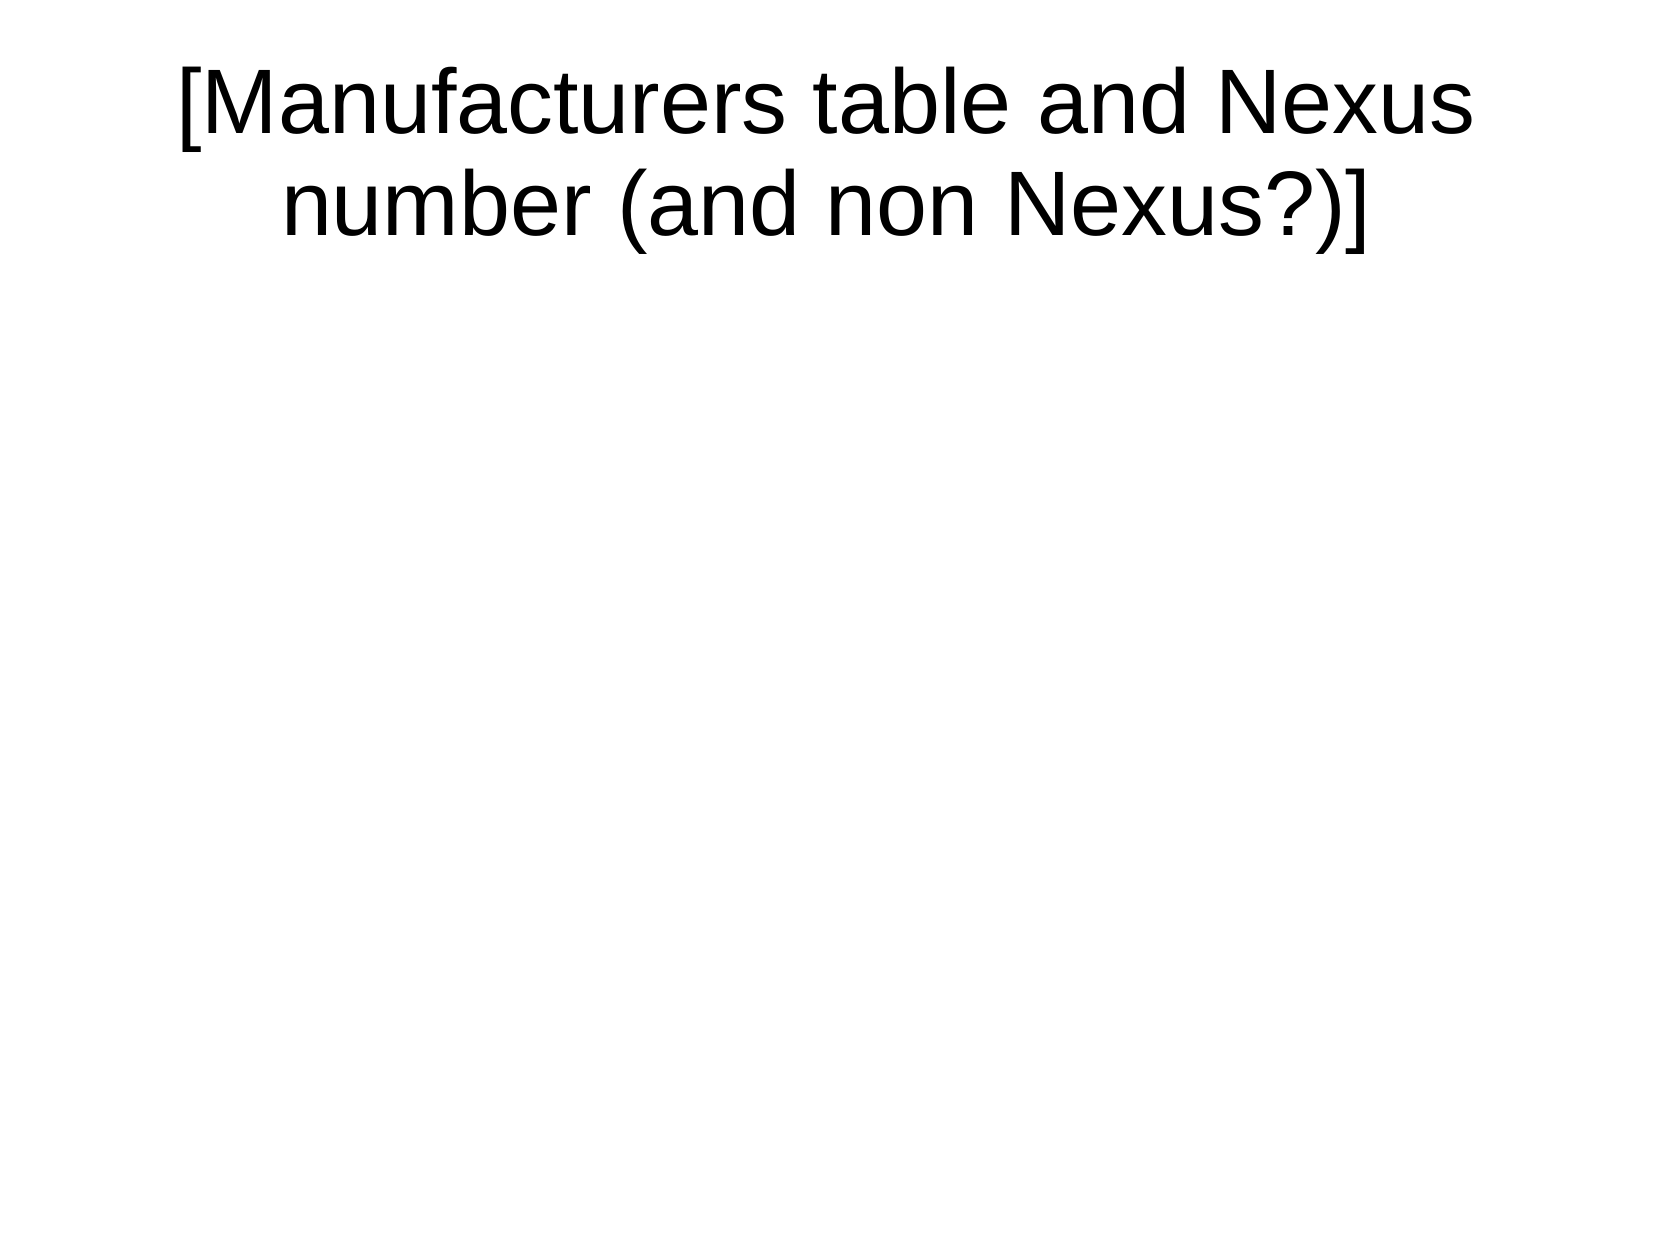

# [Manufacturers table and Nexus number (and non Nexus?)]